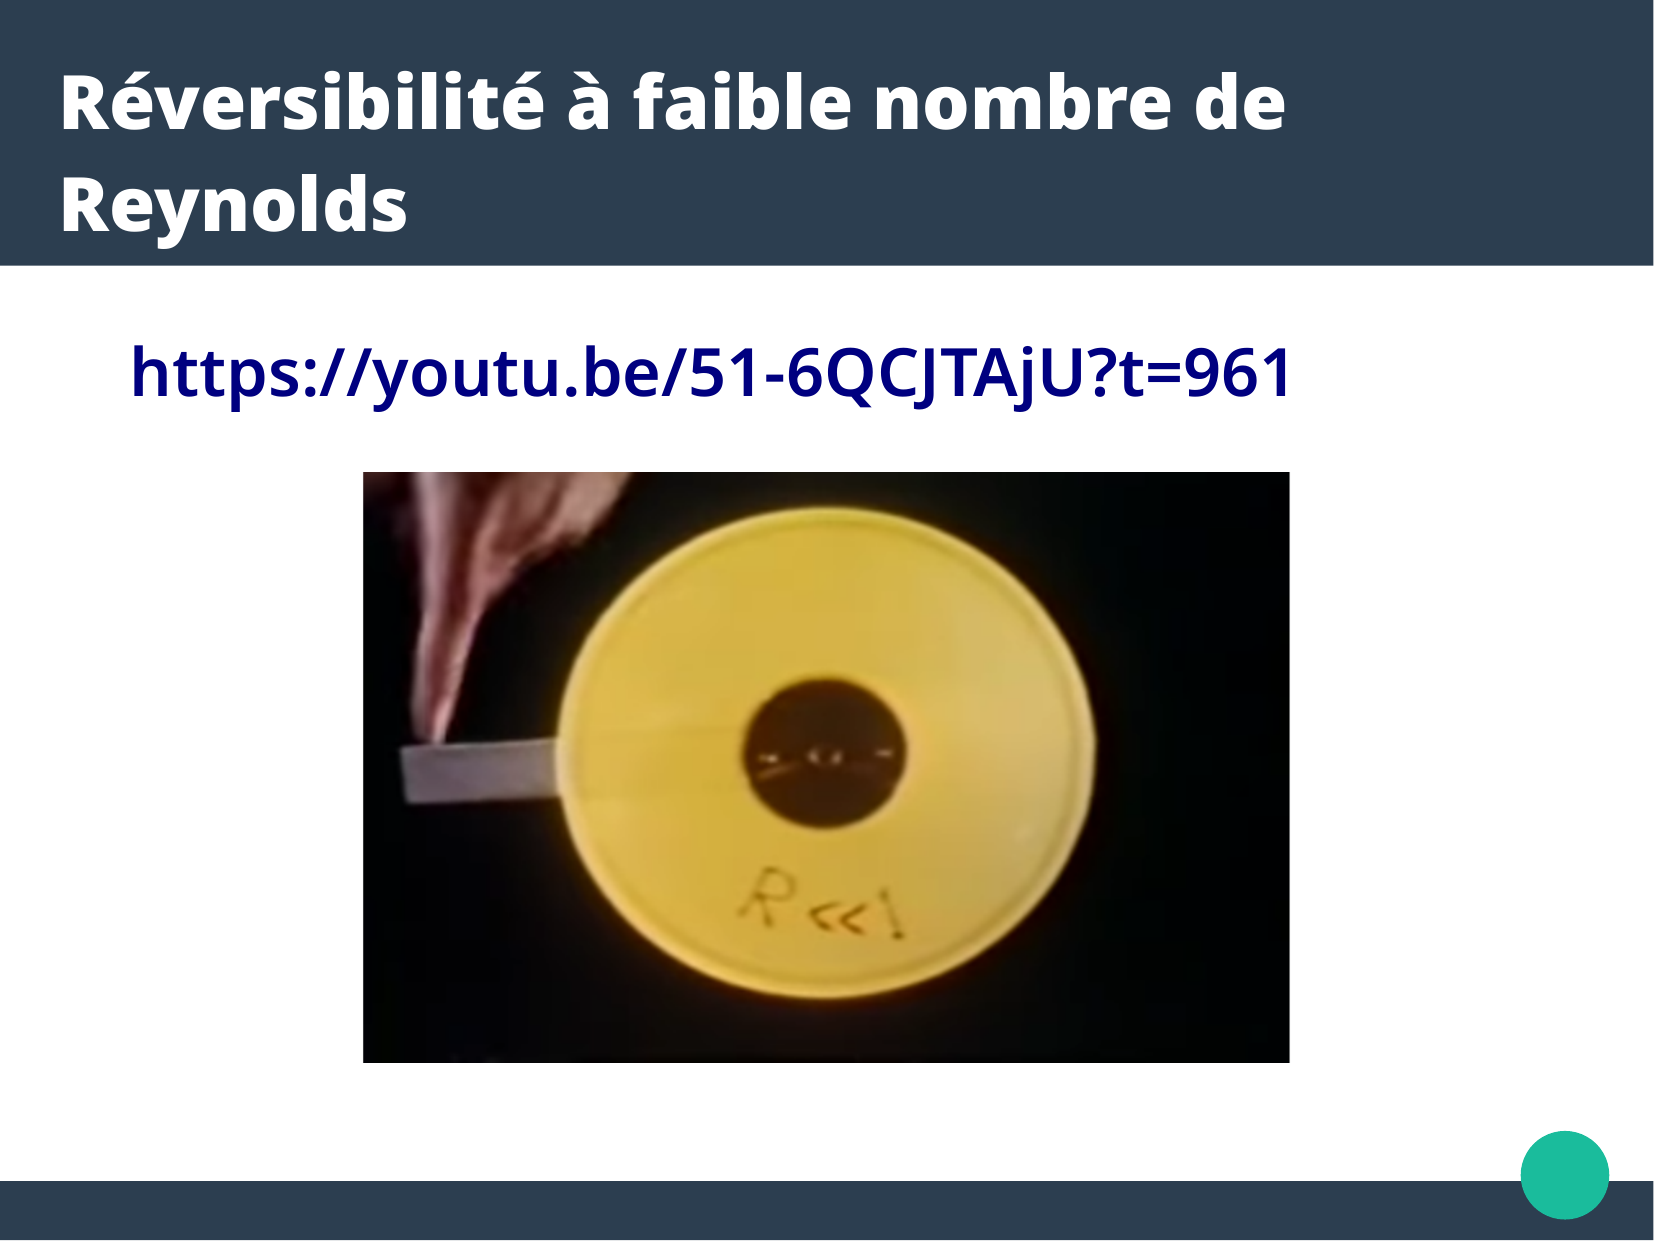

# Réversibilité à faible nombre de Reynolds
https://youtu.be/51-6QCJTAjU?t=961